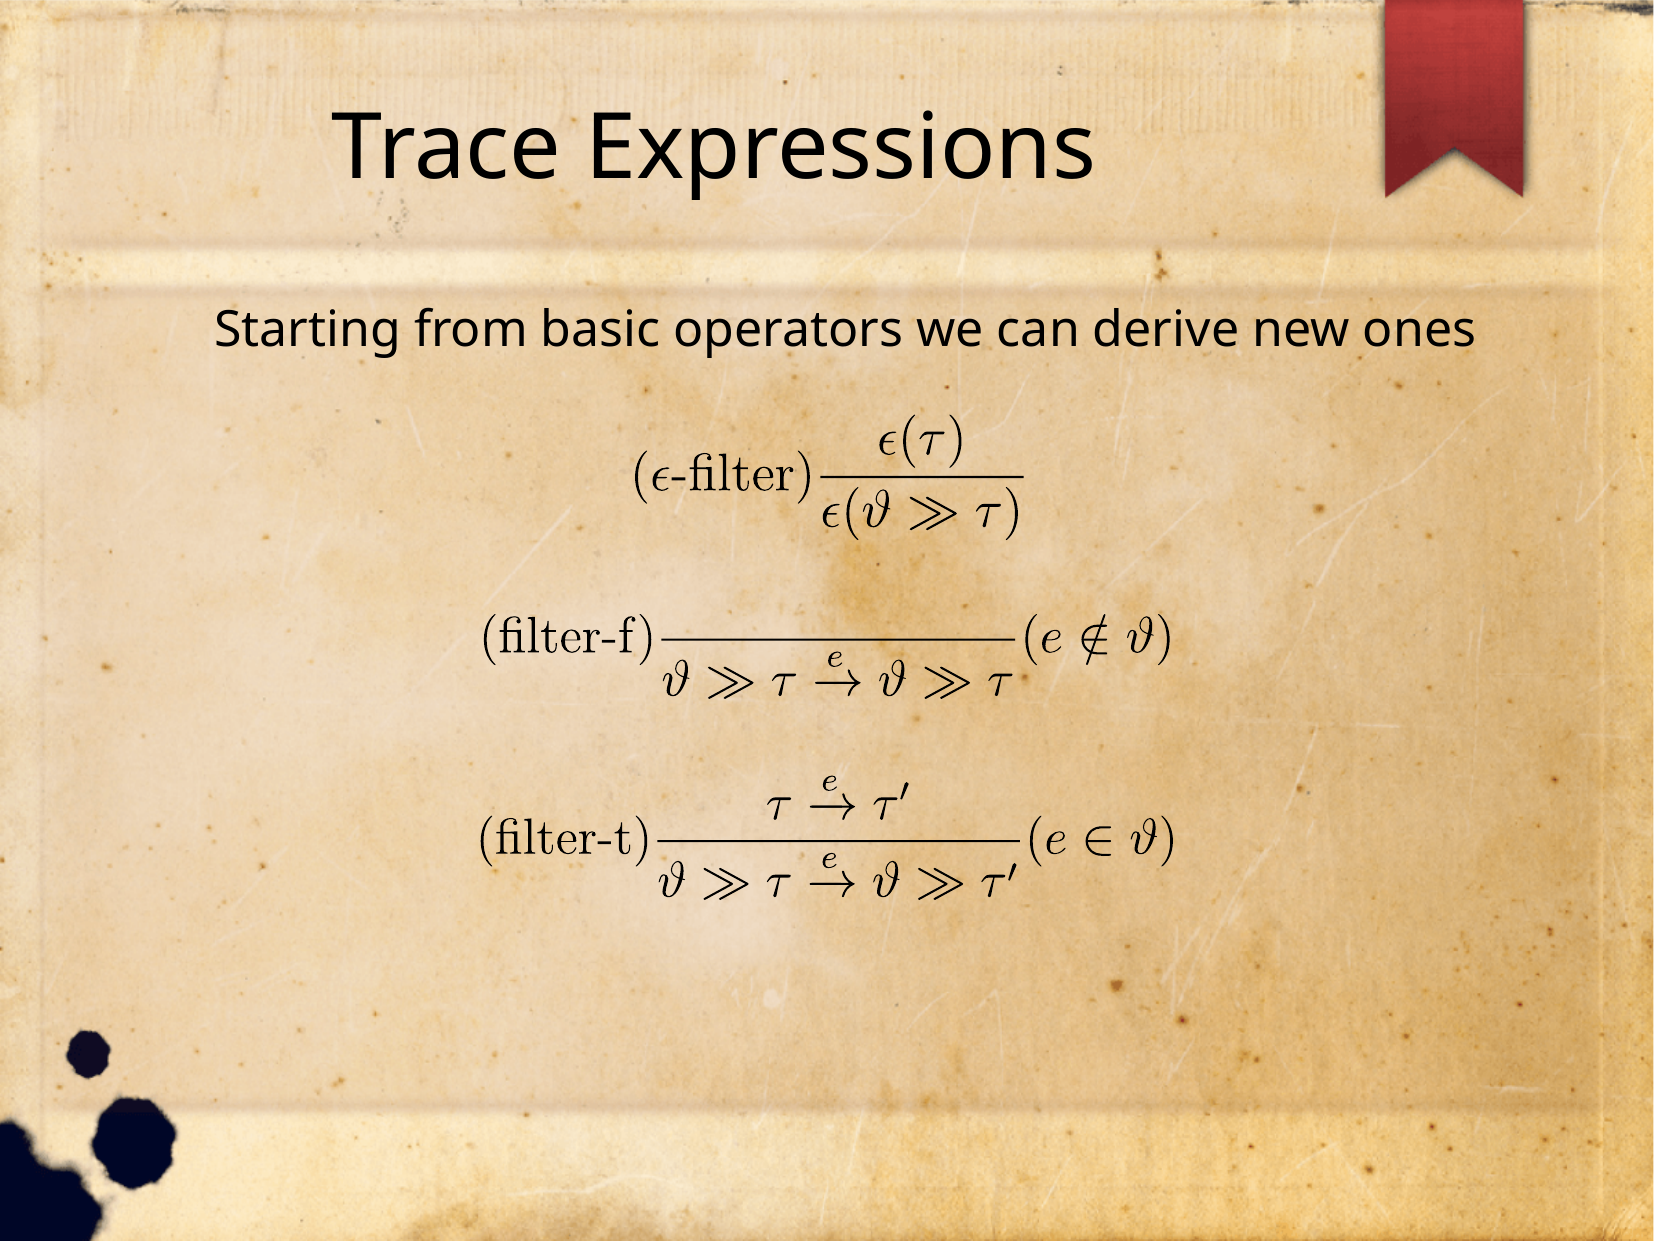

# Trace Expressions
Starting from basic operators we can derive new ones